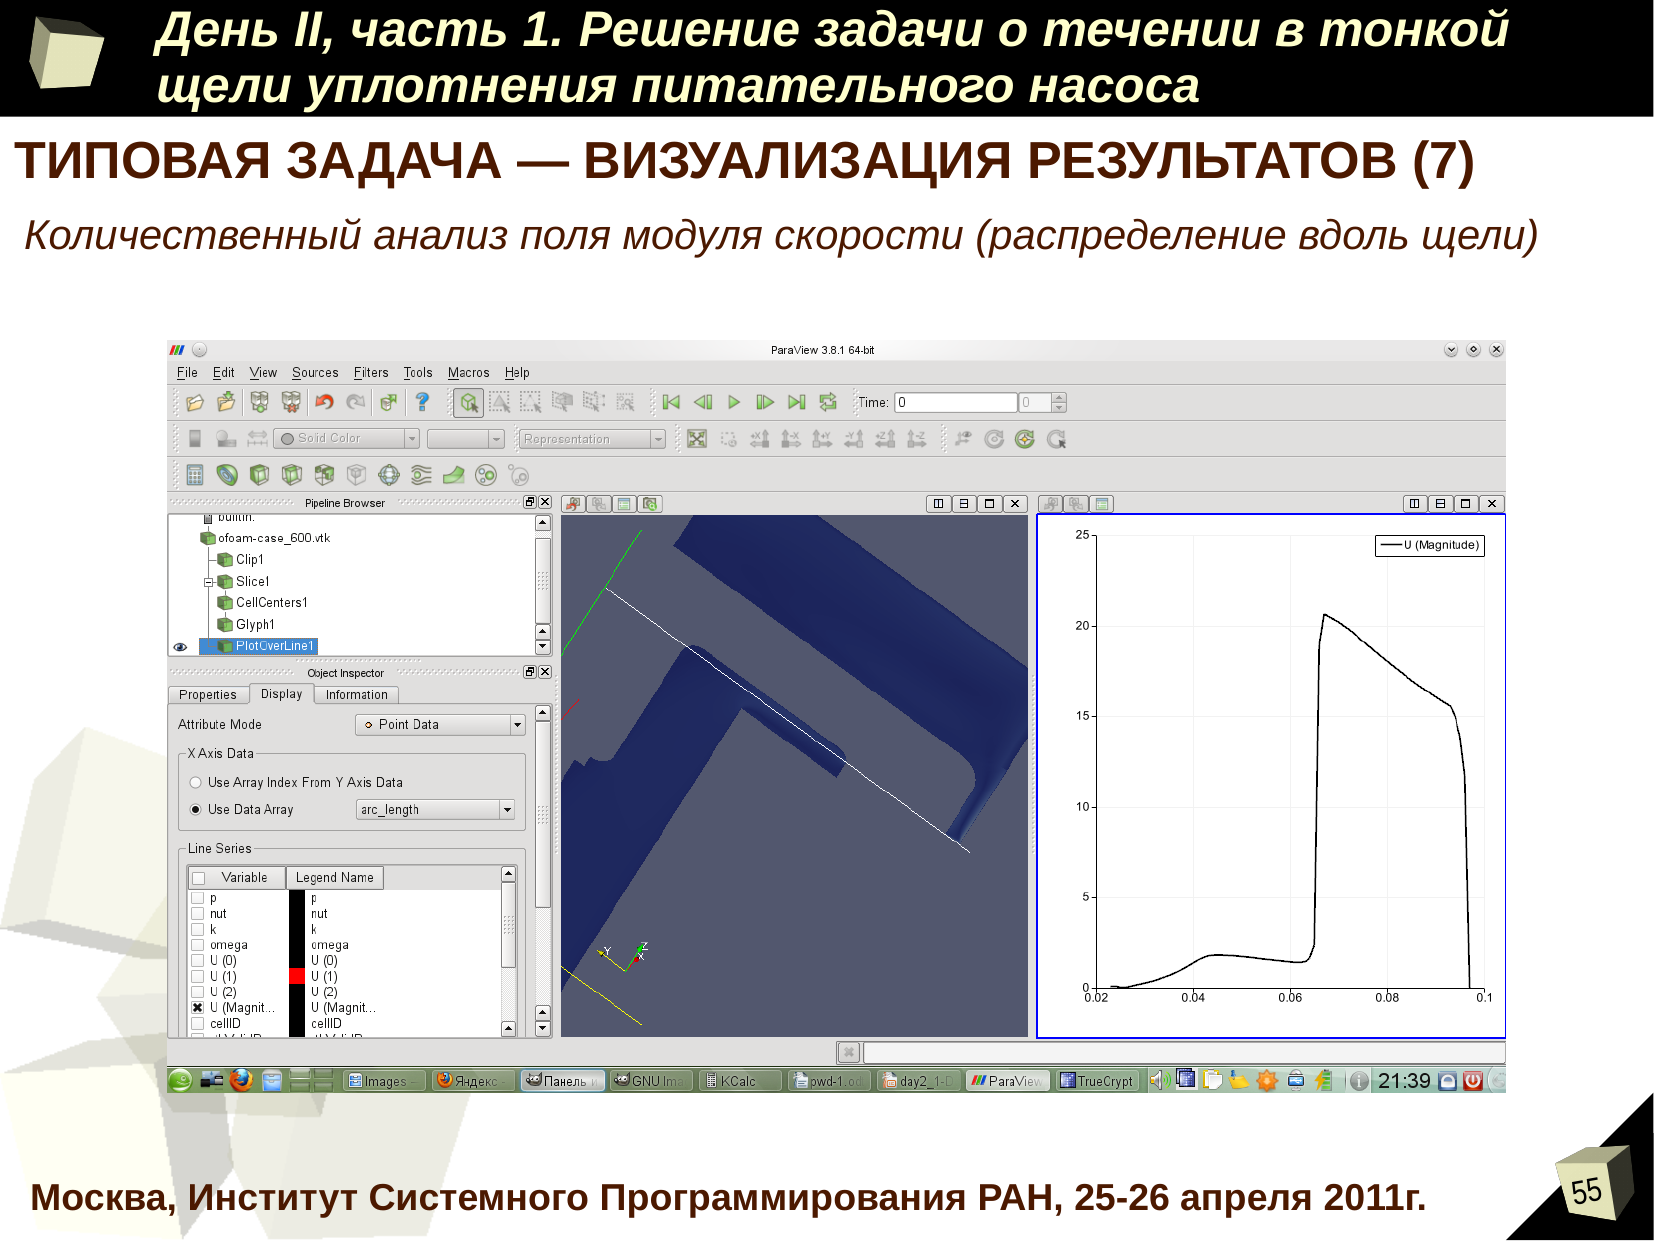

ТИПОВАЯ ЗАДАЧА — ВИЗУАЛИЗАЦИЯ РЕЗУЛЬТАТОВ (7)
Количественный анализ поля модуля скорости (распределение вдоль щели)